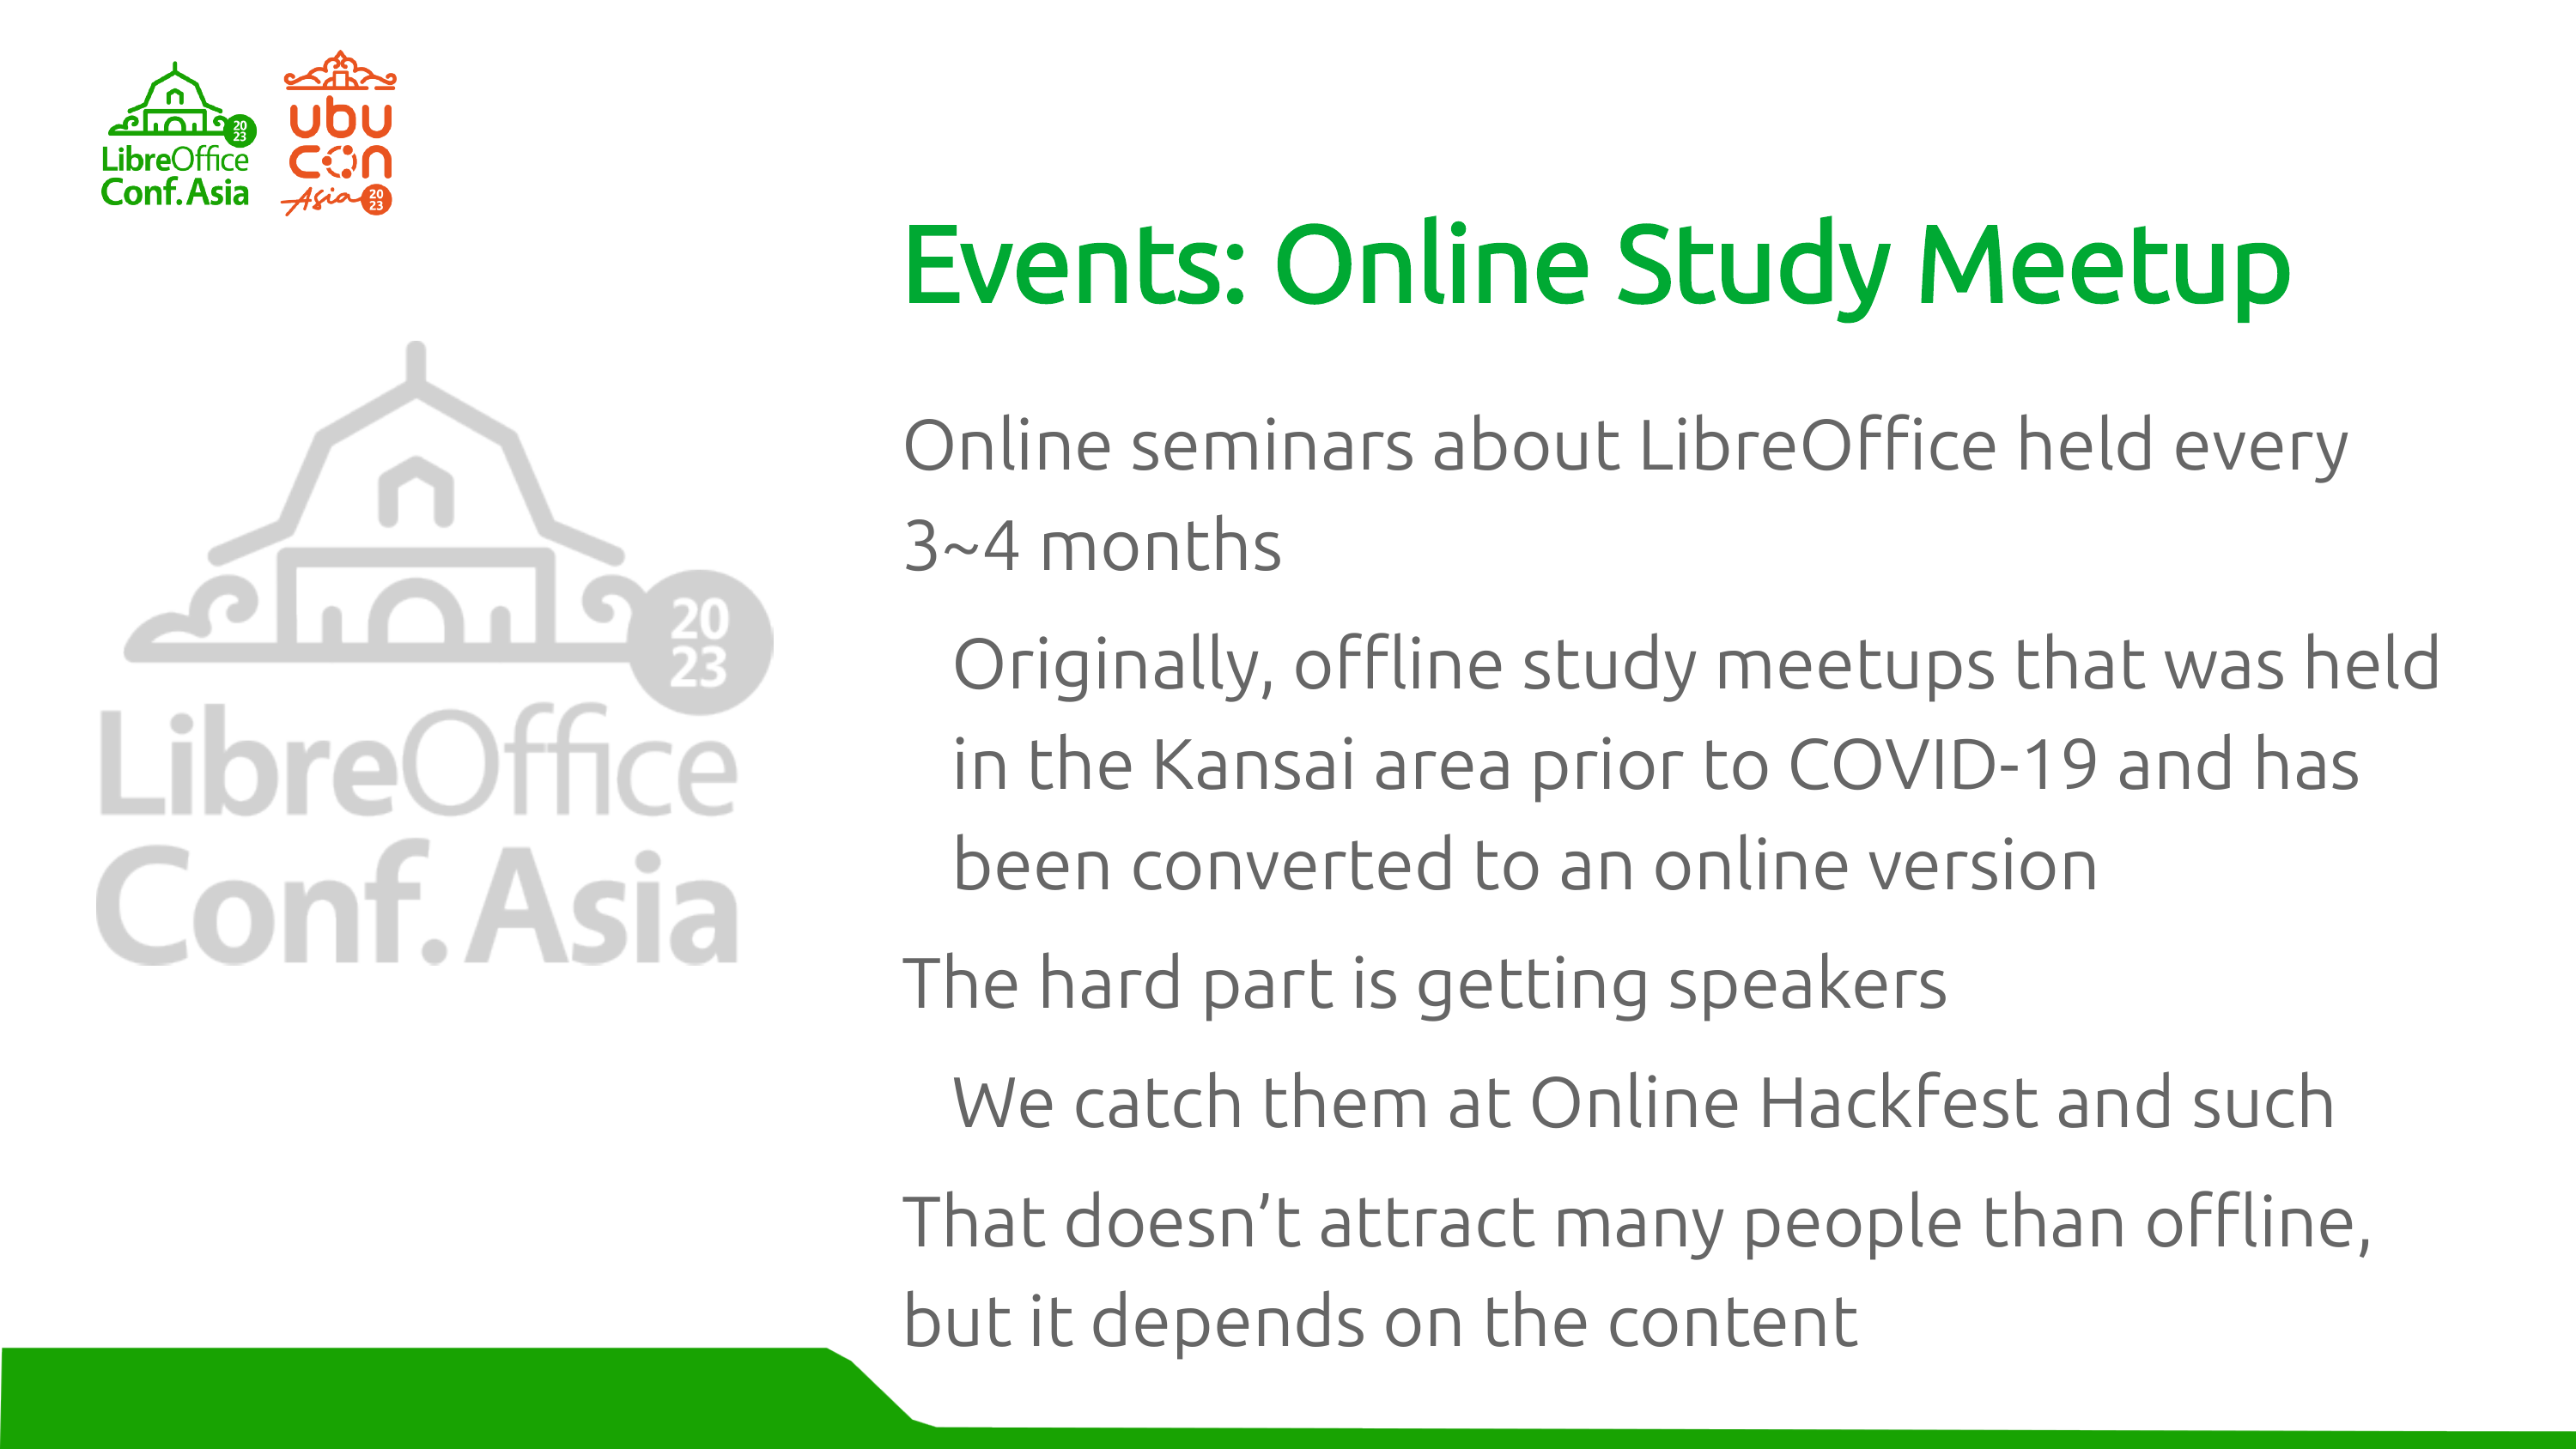

Events: Online Study Meetup
# Online seminars about LibreOffice held every 3~4 months
Originally, offline study meetups that was held in the Kansai area prior to COVID-19 and has been converted to an online version
The hard part is getting speakers
We catch them at Online Hackfest and such
That doesn’t attract many people than offline, but it depends on the content